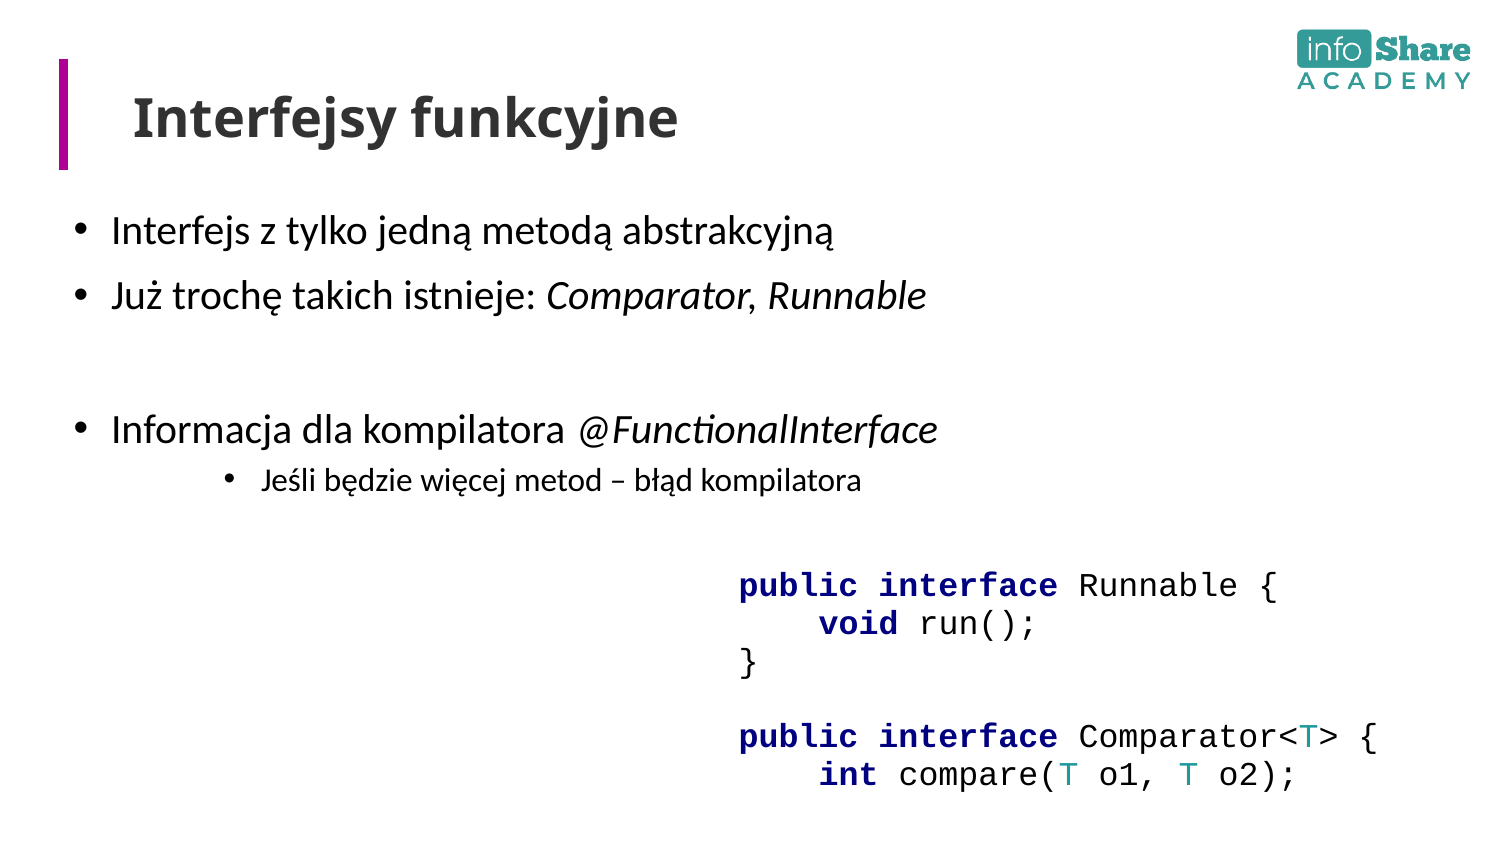

# Interfejsy funkcyjne
Interfejs z tylko jedną metodą abstrakcyjną
Już trochę takich istnieje: Comparator, Runnable
Informacja dla kompilatora @FunctionalInterface
Jeśli będzie więcej metod – błąd kompilatora
public interface Runnable {
 void run();
}
public interface Comparator<T> {
 int compare(T o1, T o2);